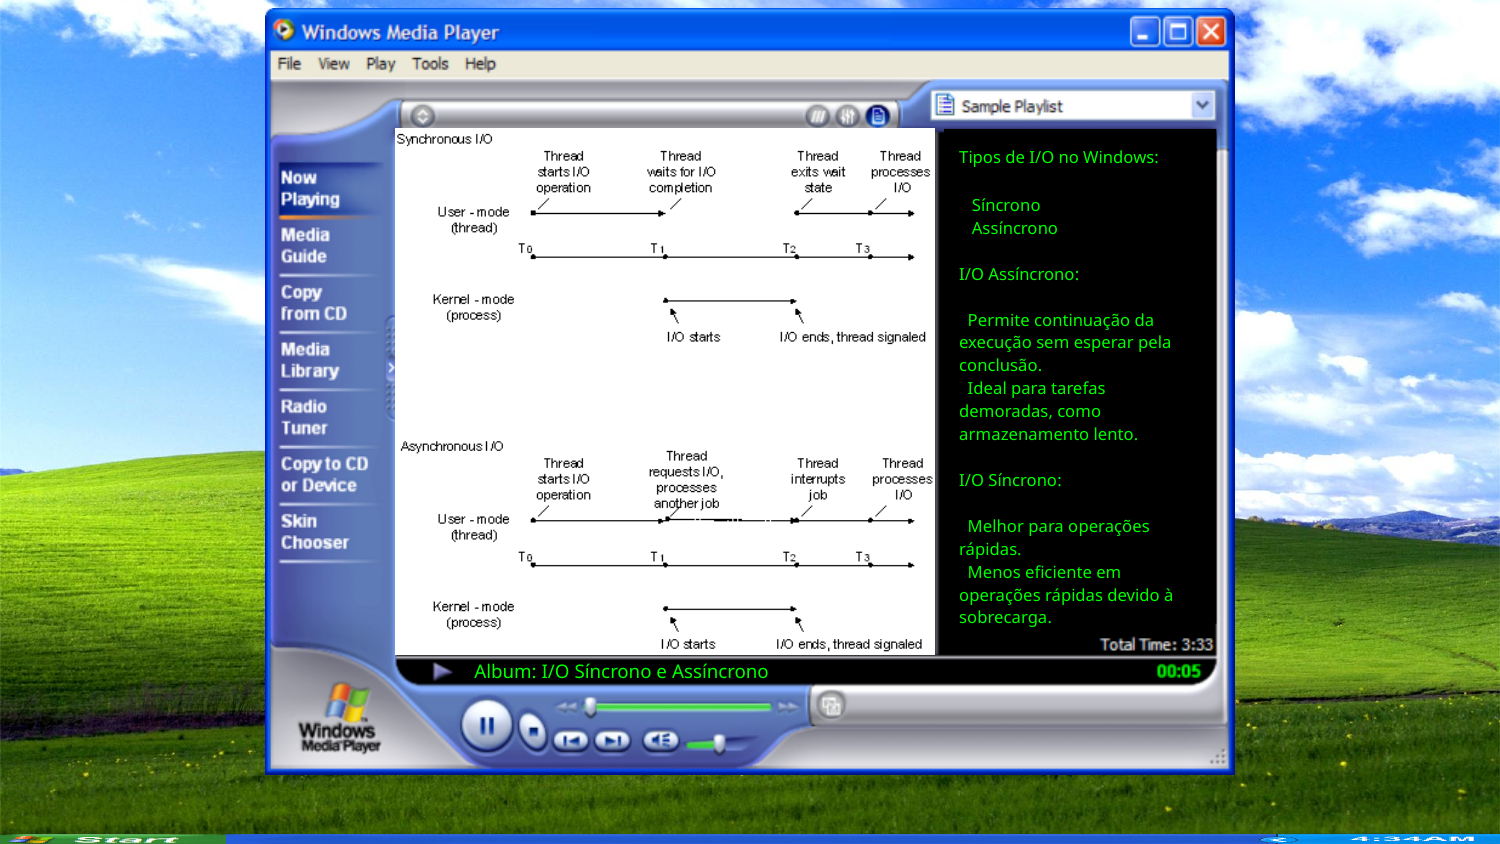

Tipos de I/O no Windows:
 Síncrono
 Assíncrono
I/O Assíncrono:
 Permite continuação da execução sem esperar pela conclusão.
 Ideal para tarefas demoradas, como armazenamento lento.
I/O Síncrono:
 Melhor para operações rápidas.
 Menos eficiente em operações rápidas devido à sobrecarga.
Album: I/O Síncrono e Assíncrono